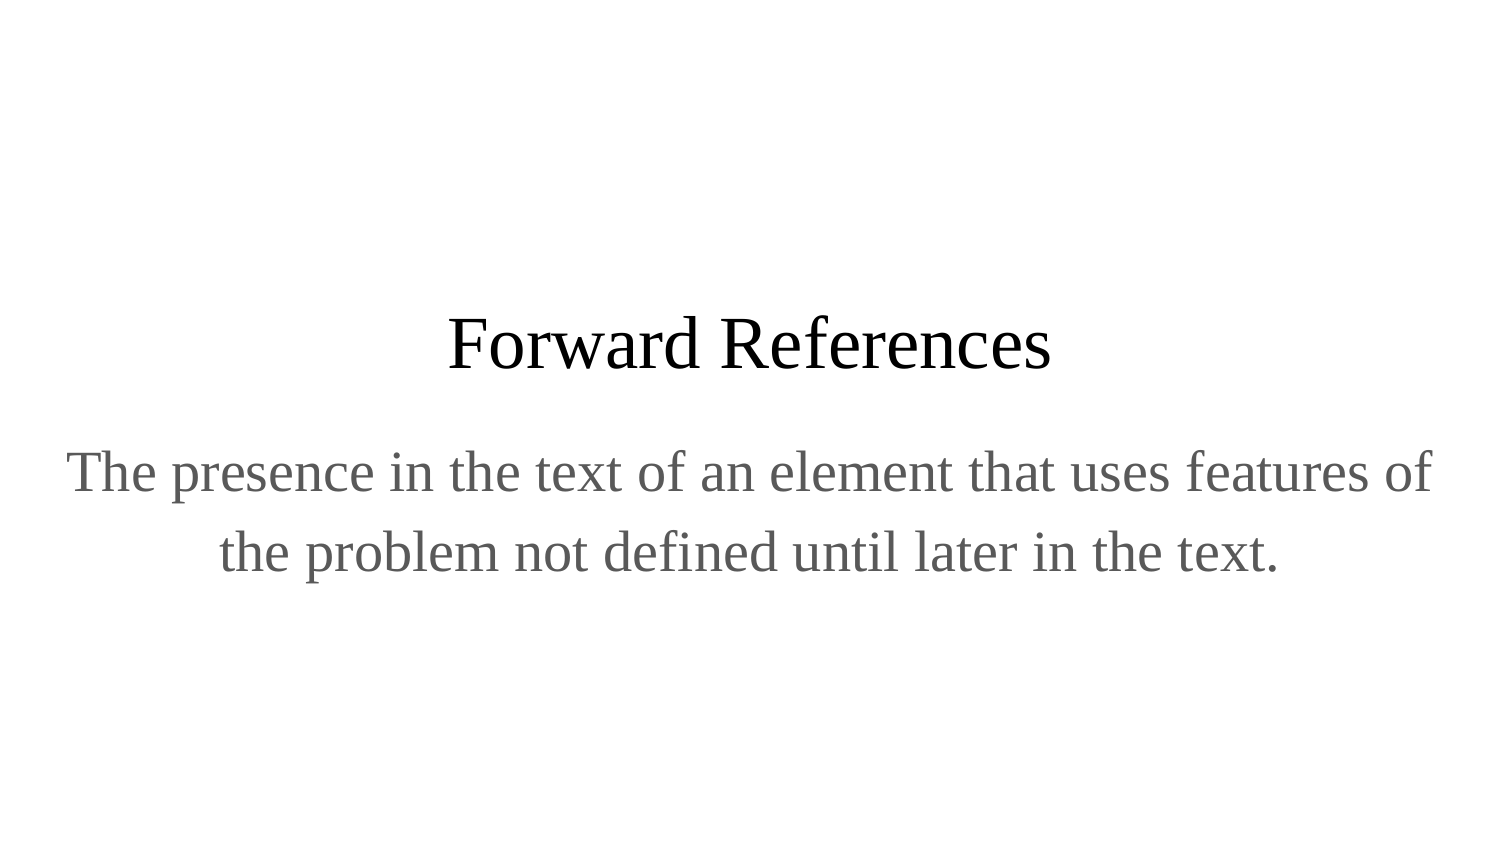

# Forward References
The presence in the text of an element that uses features of the problem not defined until later in the text.